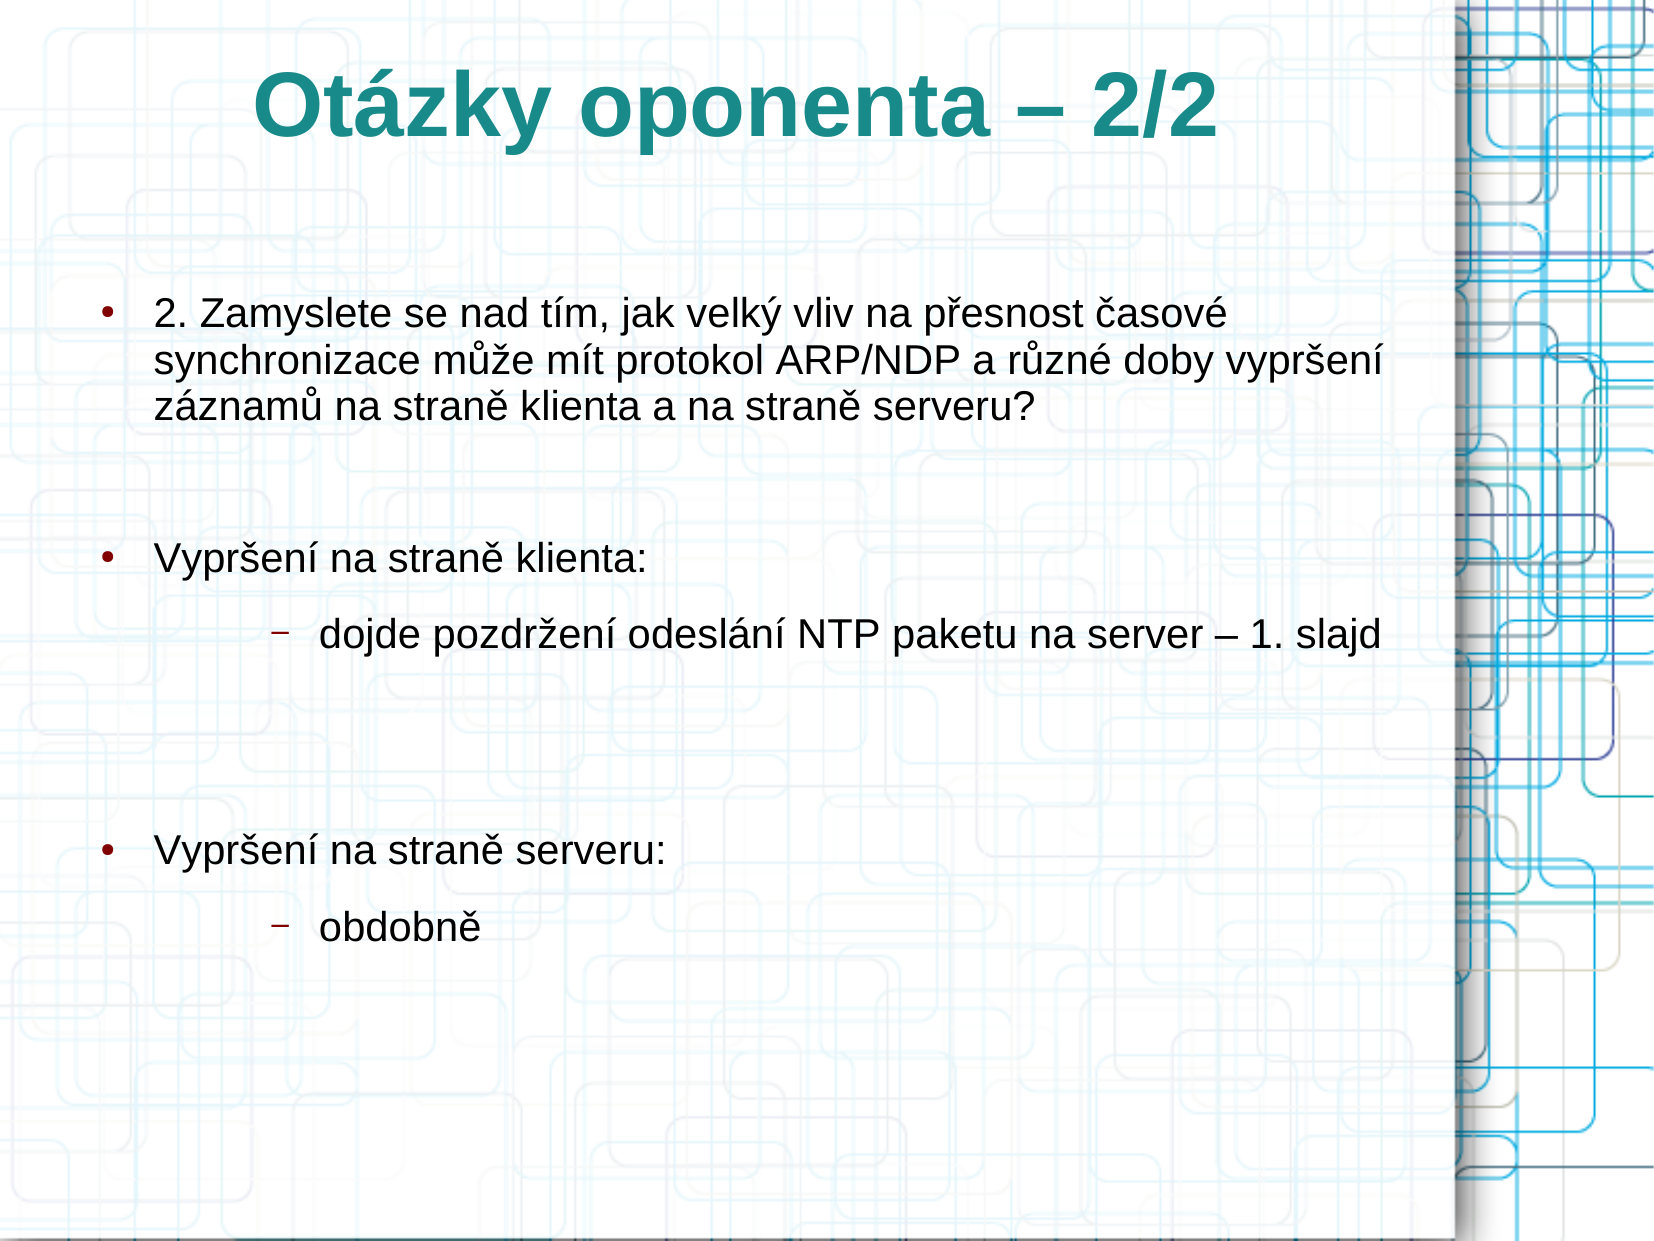

# Otázky oponenta – 2/2
2. Zamyslete se nad tím, jak velký vliv na přesnost časové synchronizace může mít protokol ARP/NDP a různé doby vypršení záznamů na straně klienta a na straně serveru?
Vypršení na straně klienta:
dojde pozdržení odeslání NTP paketu na server – 1. slajd
Vypršení na straně serveru:
obdobně